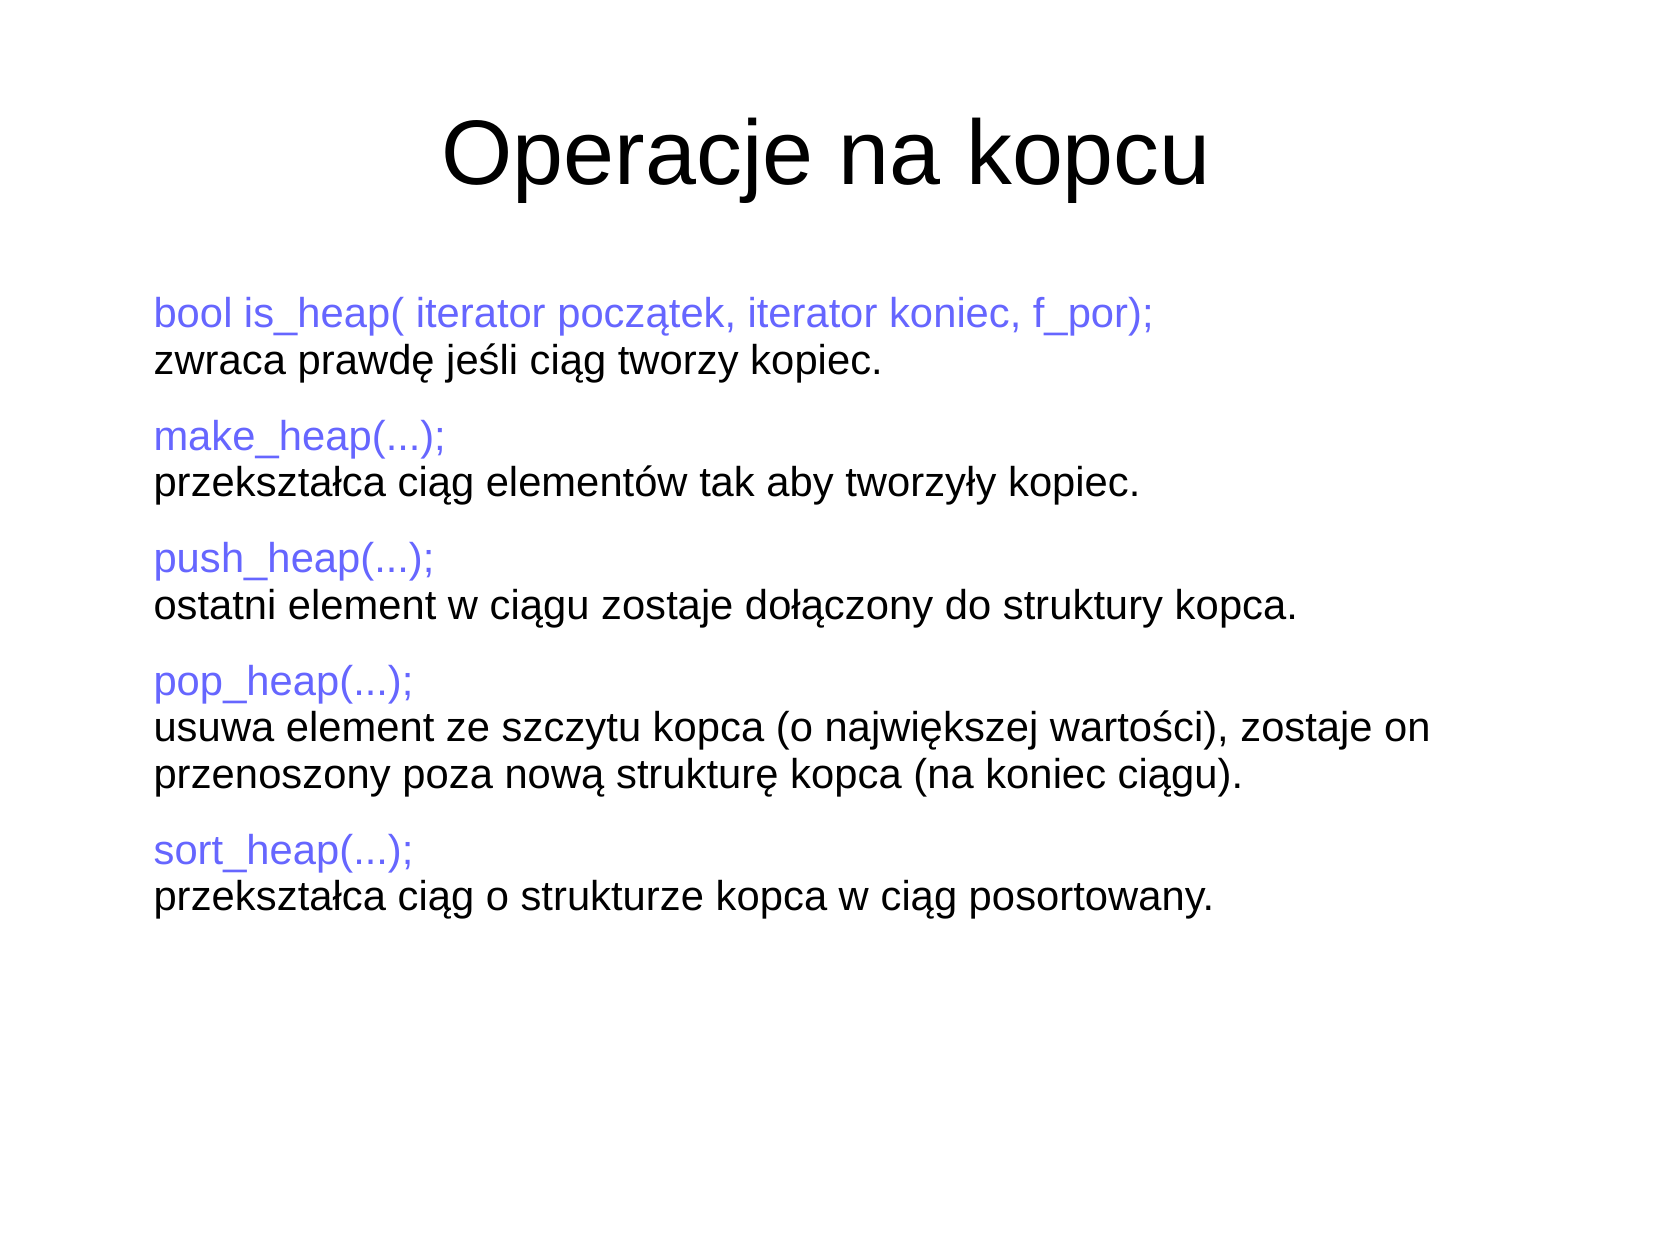

# Operacje na kopcu
bool is_heap( iterator początek, iterator koniec, f_por);					zwraca prawdę jeśli ciąg tworzy kopiec.
make_heap(...);														przekształca ciąg elementów tak aby tworzyły kopiec.
push_heap(...);															ostatni element w ciągu zostaje dołączony do struktury kopca.
pop_heap(...);															usuwa element ze szczytu kopca (o największej wartości), zostaje on przenoszony poza nową strukturę kopca (na koniec ciągu).
sort_heap(...);														przekształca ciąg o strukturze kopca w ciąg posortowany.